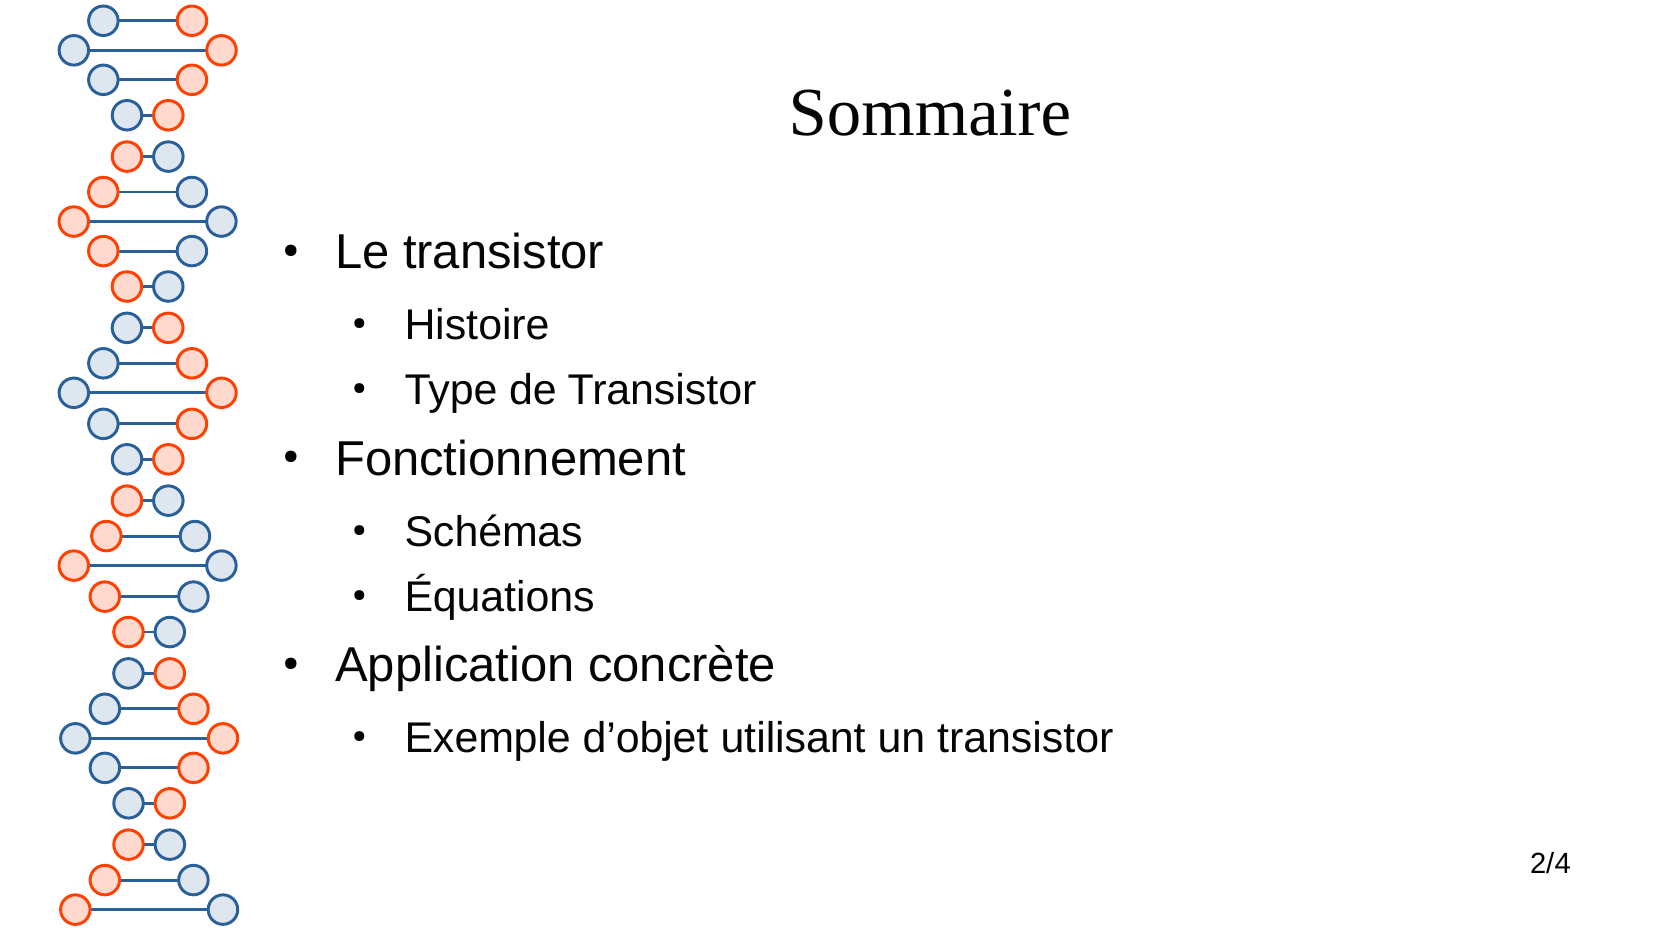

# Sommaire
Le transistor
Histoire
Type de Transistor
Fonctionnement
Schémas
Équations
Application concrète
Exemple d’objet utilisant un transistor
2